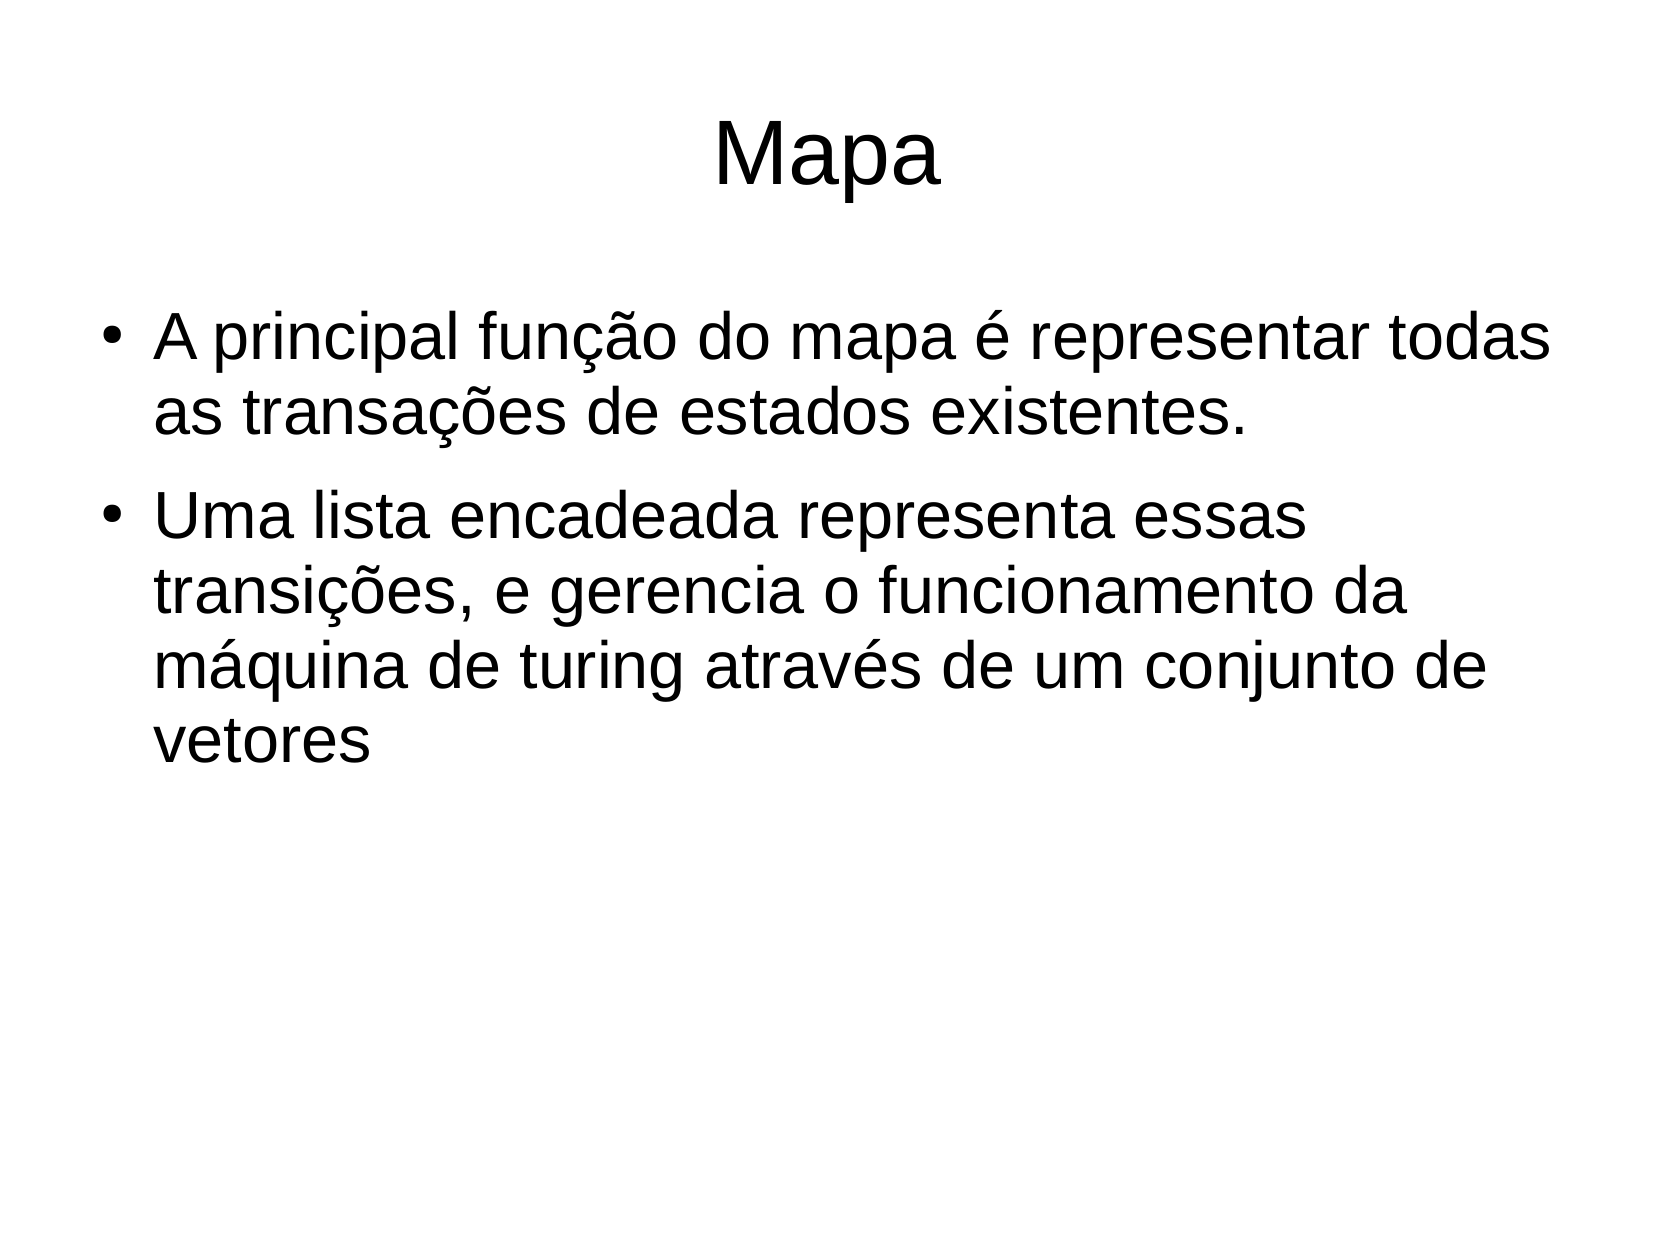

# Mapa
A principal função do mapa é representar todas as transações de estados existentes.
Uma lista encadeada representa essas transições, e gerencia o funcionamento da máquina de turing através de um conjunto de vetores